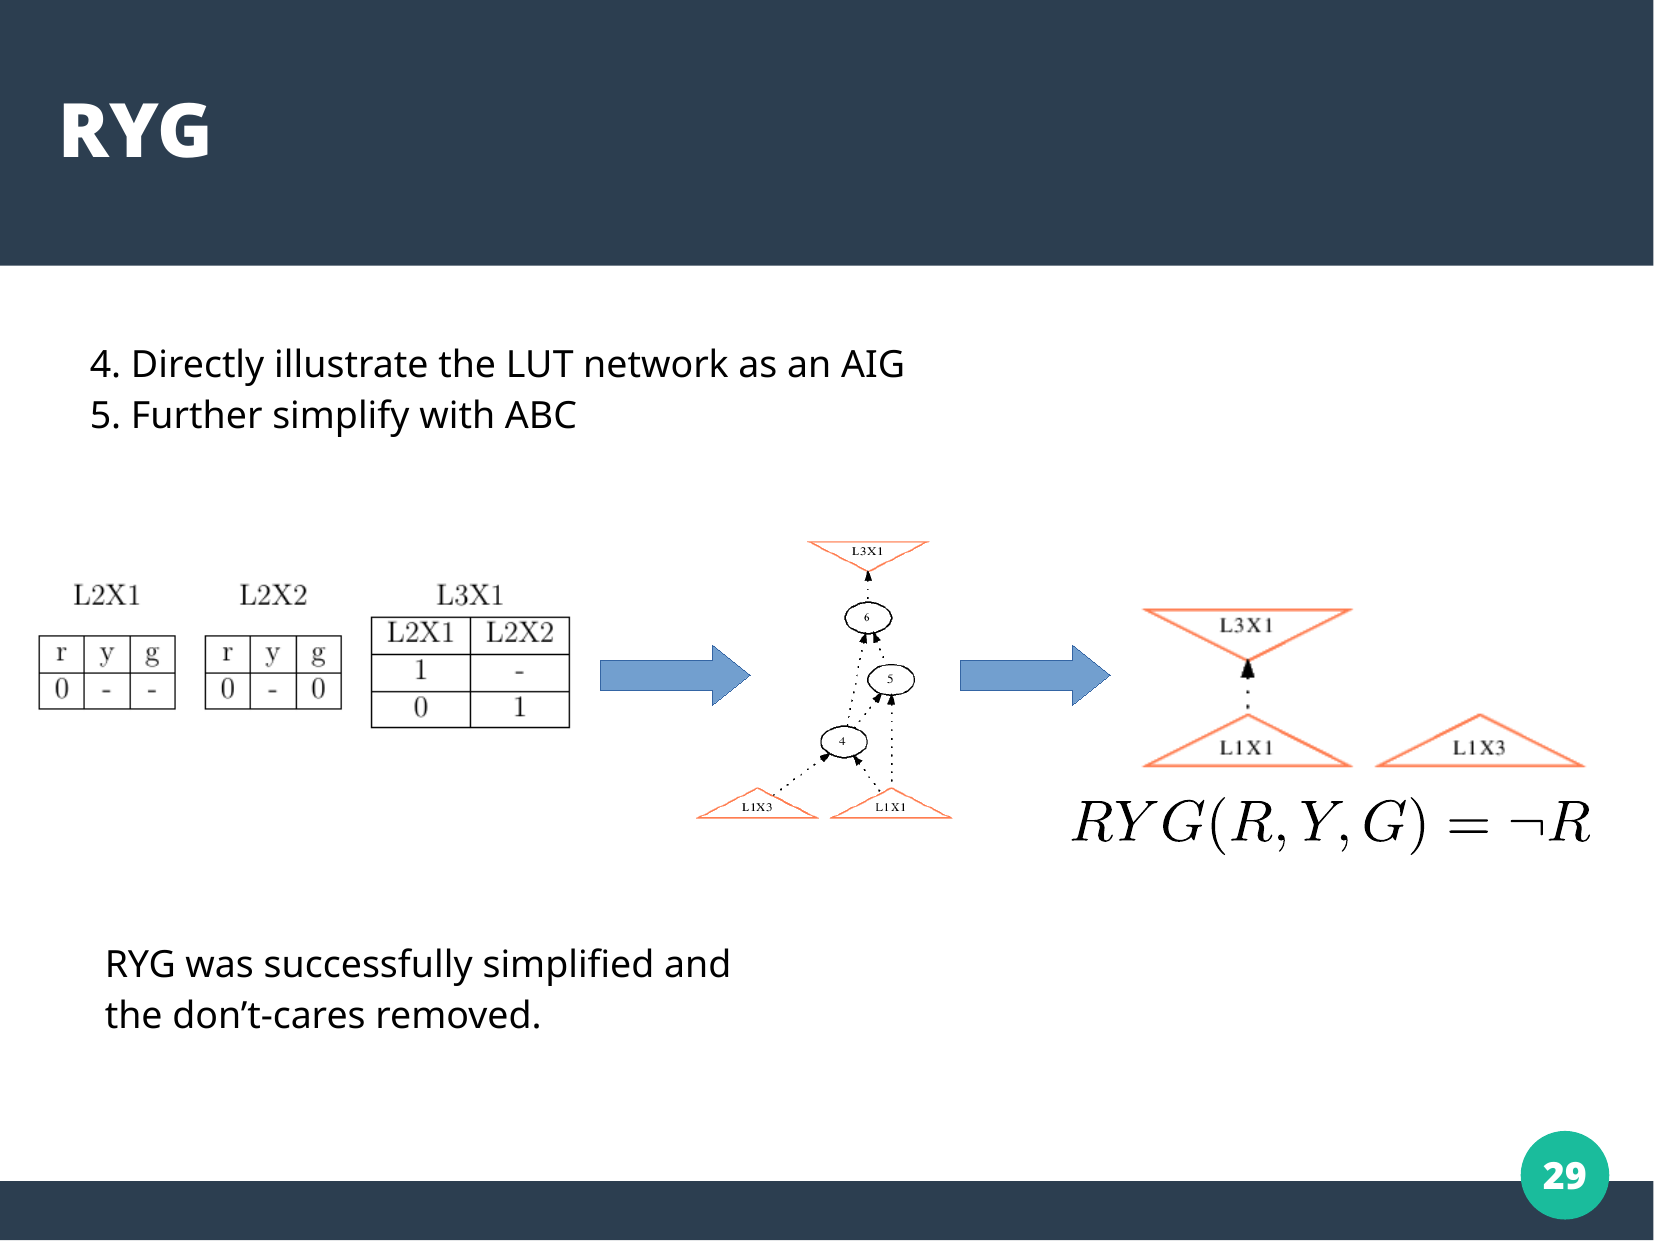

# RYG
4. Directly illustrate the LUT network as an AIG
5. Further simplify with ABC
RYG was successfully simplified and the don’t-cares removed.
29